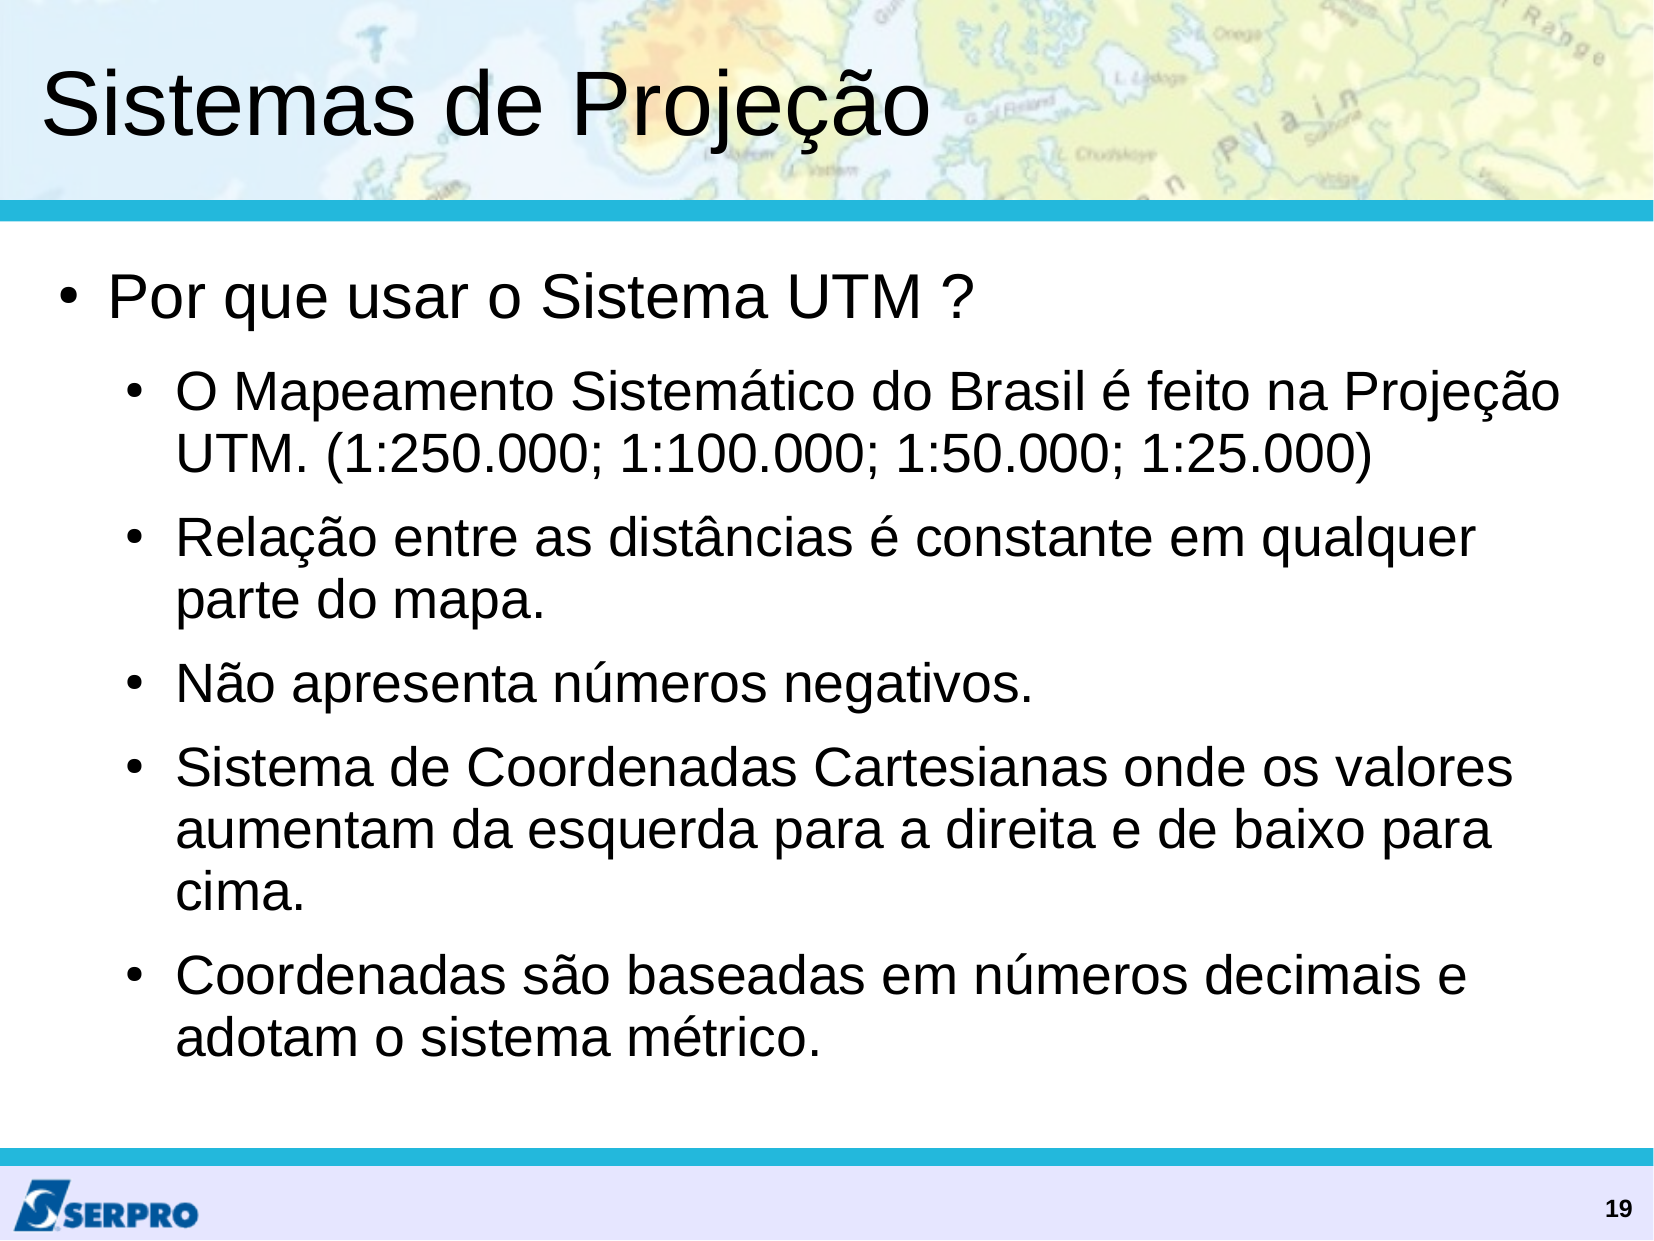

# Sistemas de Projeção
Por que usar o Sistema UTM ?
O Mapeamento Sistemático do Brasil é feito na Projeção UTM. (1:250.000; 1:100.000; 1:50.000; 1:25.000)
Relação entre as distâncias é constante em qualquer parte do mapa.
Não apresenta números negativos.
Sistema de Coordenadas Cartesianas onde os valores aumentam da esquerda para a direita e de baixo para cima.
Coordenadas são baseadas em números decimais e adotam o sistema métrico.
19